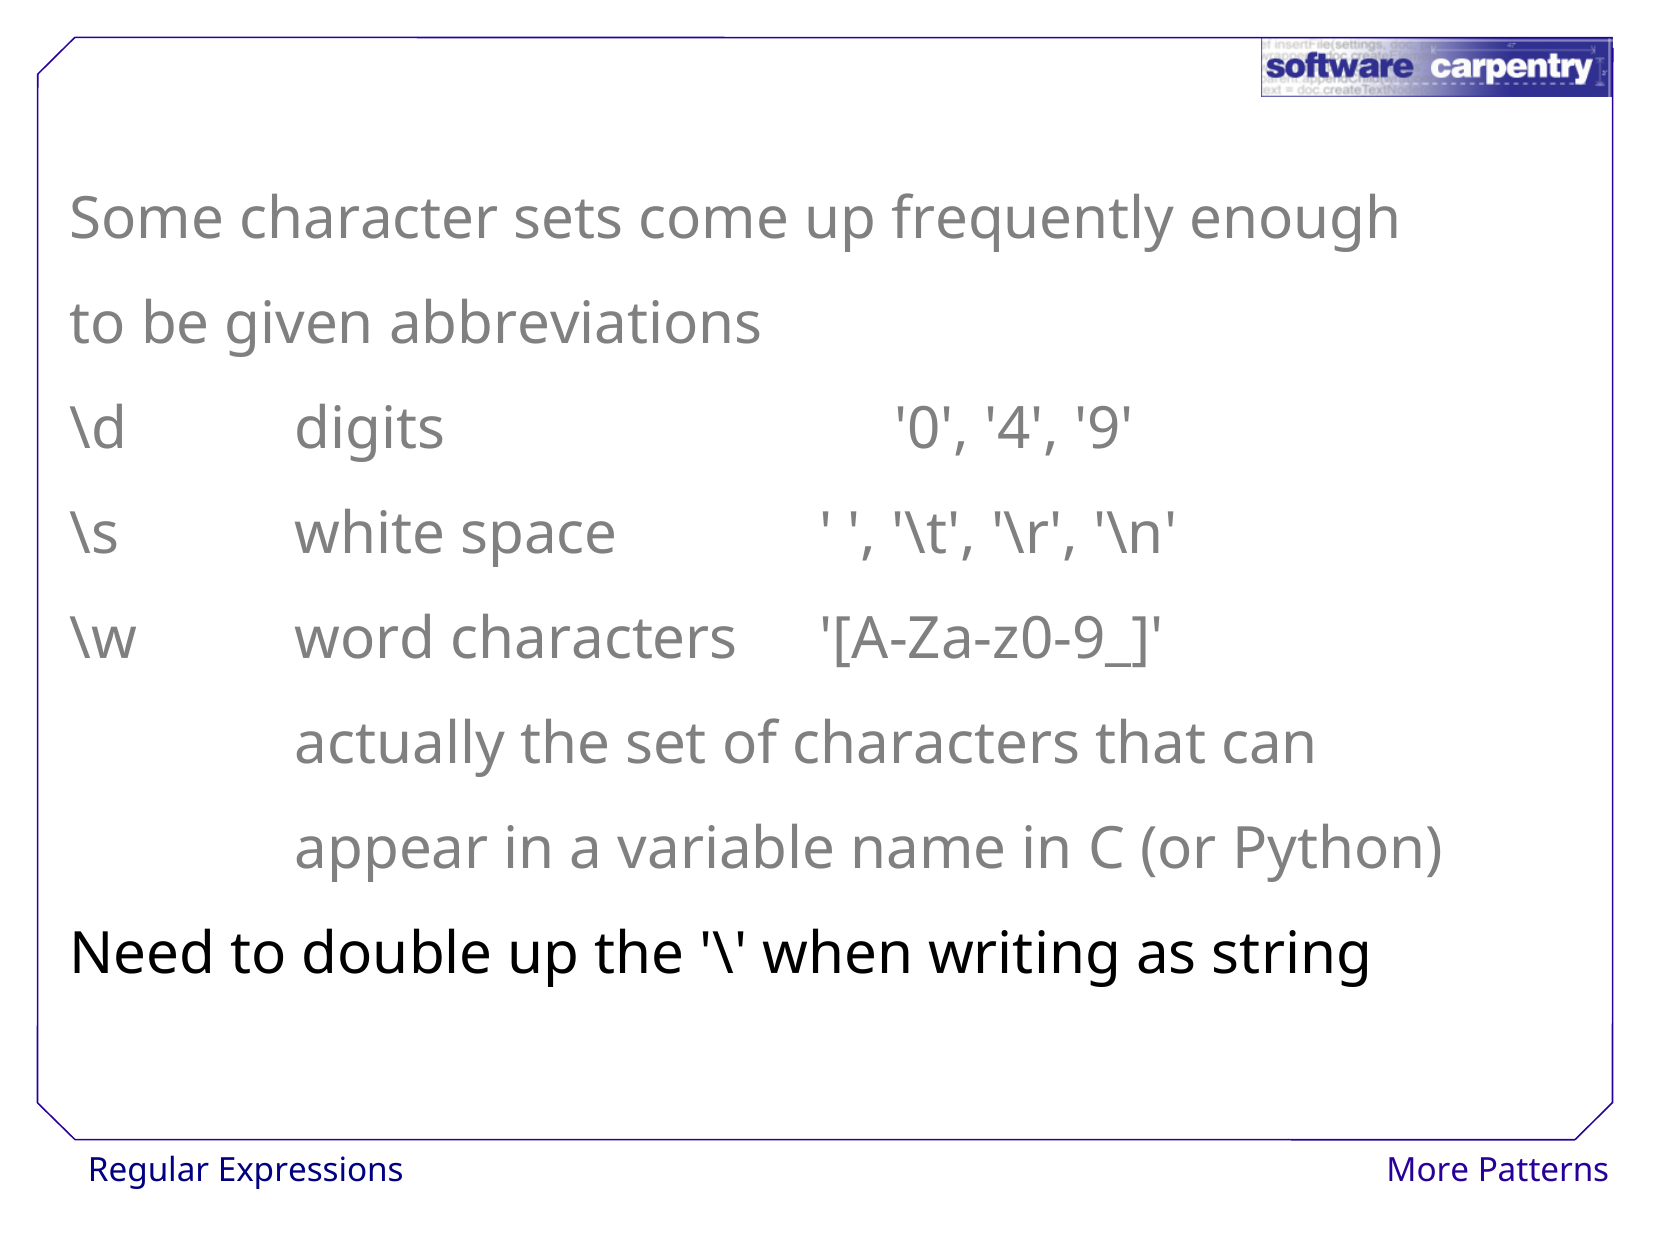

Some character sets come up frequently enough
to be given abbreviations
\d			digits						'0', '4', '9'
\s			white space			' ', '\t', '\r', '\n'
\w			word characters		'[A-Za-z0-9_]'
			actually the set of characters that can
			appear in a variable name in C (or Python)
Need to double up the '\' when writing as string